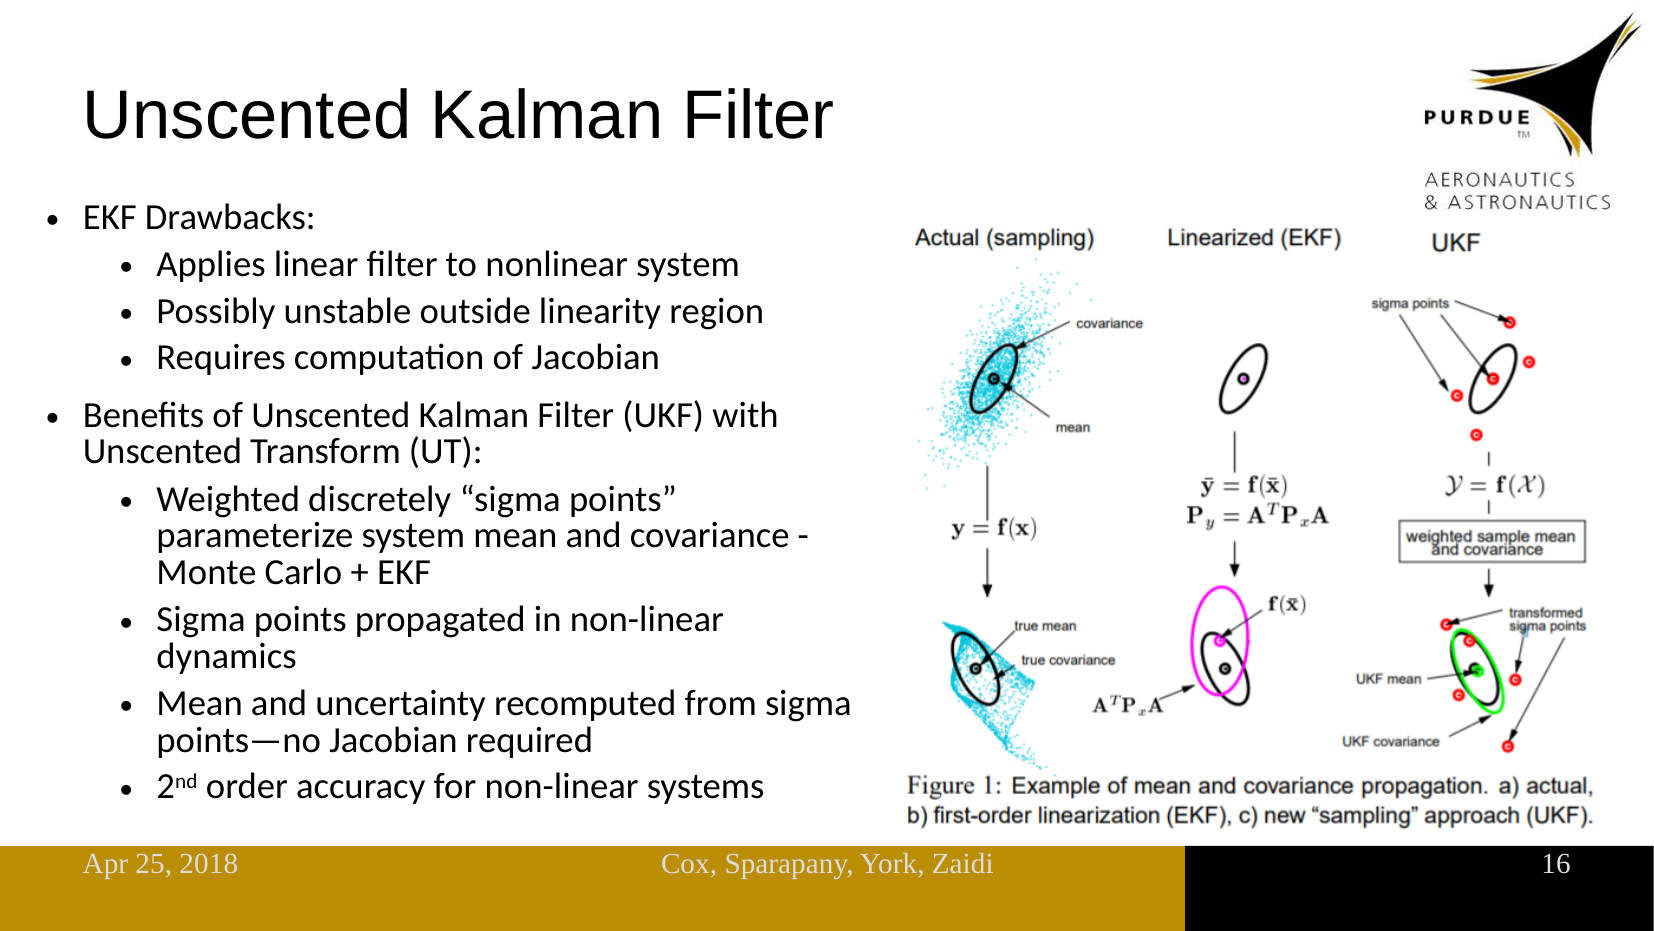

# Unscented Kalman Filter
EKF Drawbacks:
Applies linear filter to nonlinear system
Possibly unstable outside linearity region
Requires computation of Jacobian
Benefits of Unscented Kalman Filter (UKF) with Unscented Transform (UT):
Weighted discretely “sigma points” parameterize system mean and covariance - Monte Carlo + EKF
Sigma points propagated in non-linear dynamics
Mean and uncertainty recomputed from sigma points—no Jacobian required
2nd order accuracy for non-linear systems
Apr 25, 2018
Cox, Sparapany, York, Zaidi
16